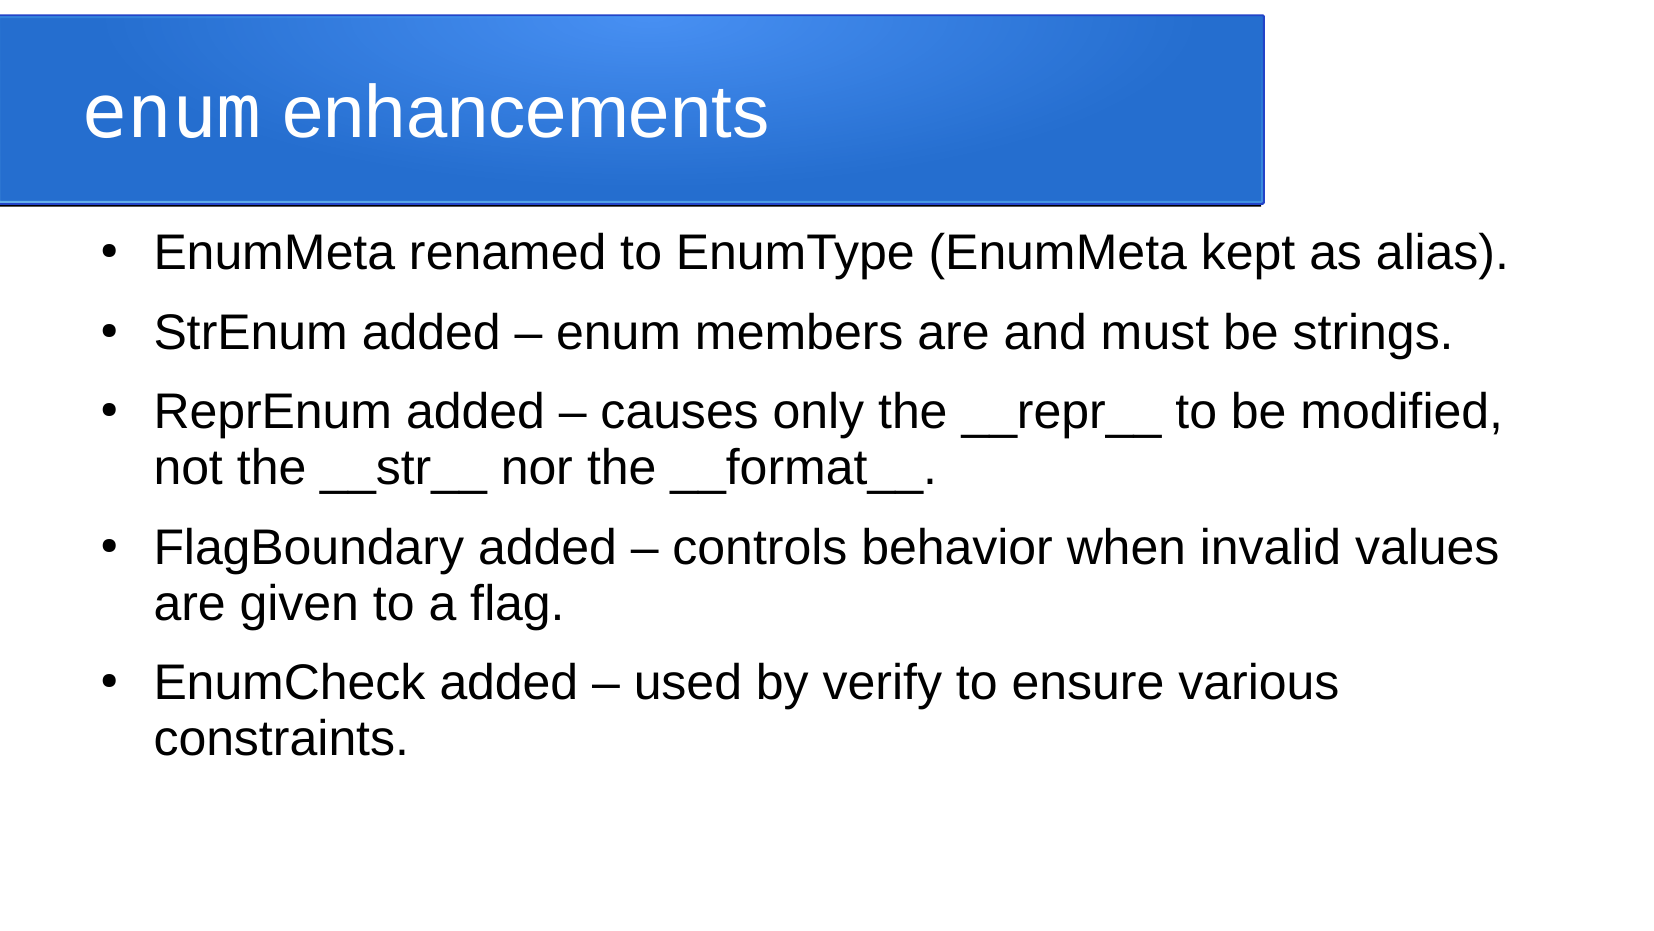

# enum enhancements
EnumMeta renamed to EnumType (EnumMeta kept as alias).
StrEnum added – enum members are and must be strings.
ReprEnum added – causes only the __repr__ to be modified, not the __str__ nor the __format__.
FlagBoundary added – controls behavior when invalid values are given to a flag.
EnumCheck added – used by verify to ensure various constraints.